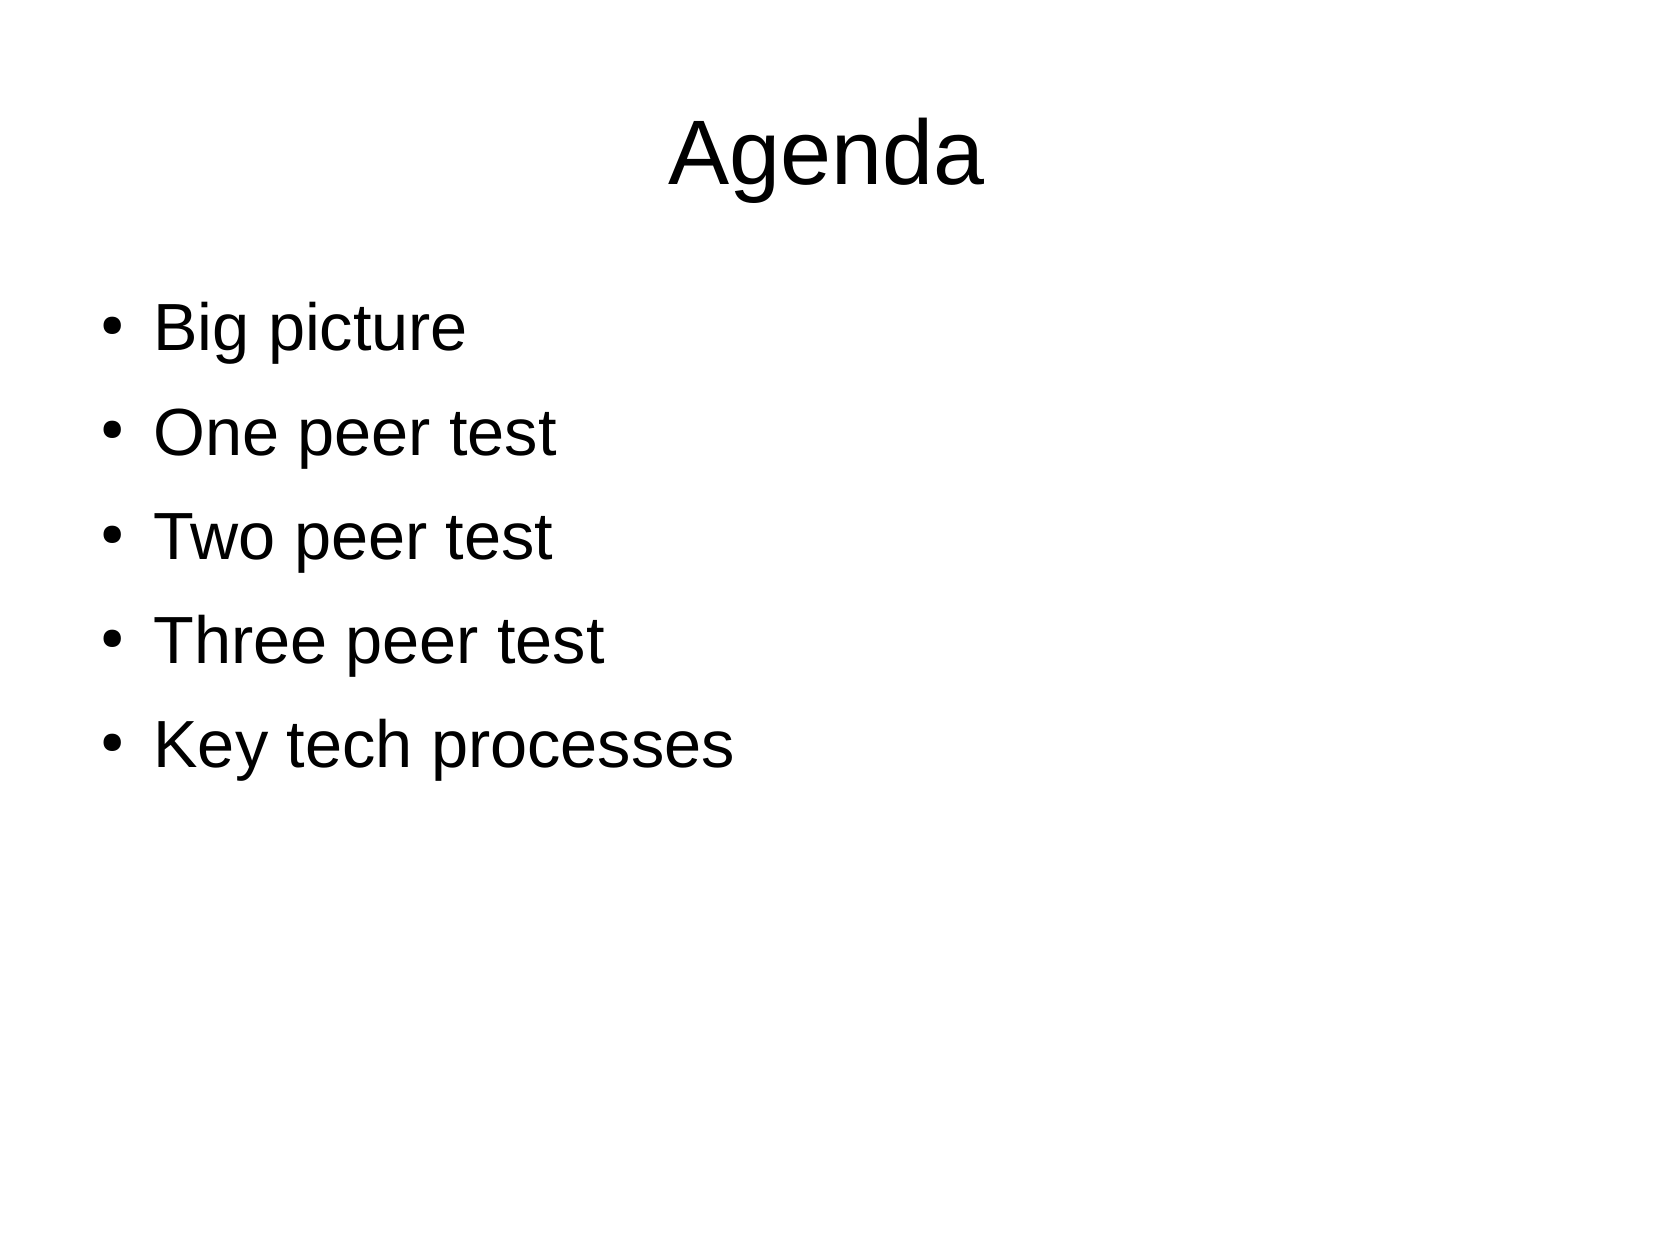

# Agenda
Big picture
One peer test
Two peer test
Three peer test
Key tech processes